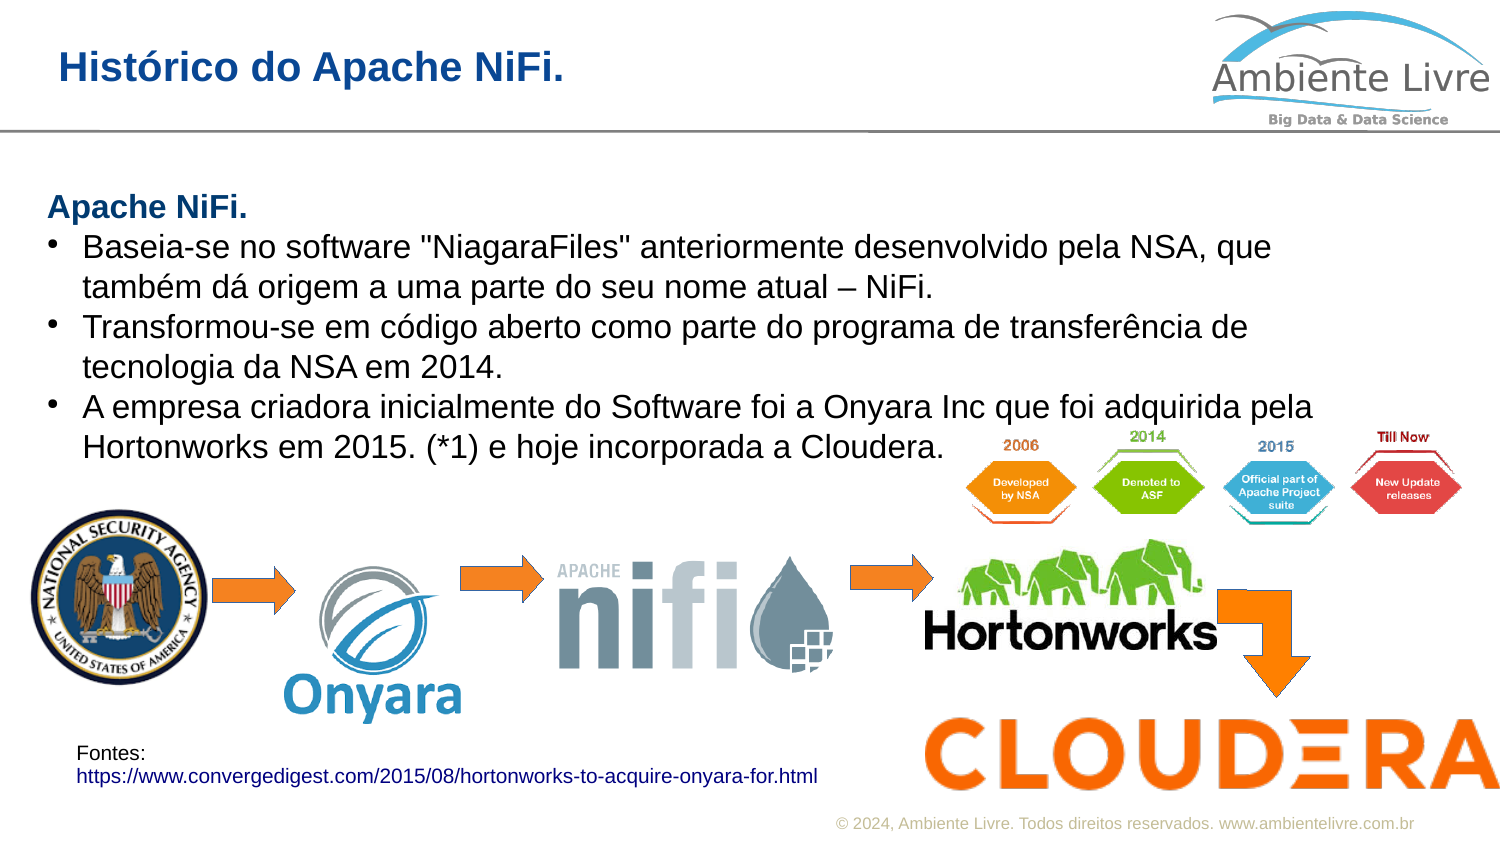

# Histórico do Apache NiFi.
Apache NiFi.
Baseia-se no software "NiagaraFiles" anteriormente desenvolvido pela NSA, que também dá origem a uma parte do seu nome atual – NiFi.
Transformou-se em código aberto como parte do programa de transferência de tecnologia da NSA em 2014.
A empresa criadora inicialmente do Software foi a Onyara Inc que foi adquirida pela Hortonworks em 2015. (*1) e hoje incorporada a Cloudera.
Fontes:
https://www.convergedigest.com/2015/08/hortonworks-to-acquire-onyara-for.html